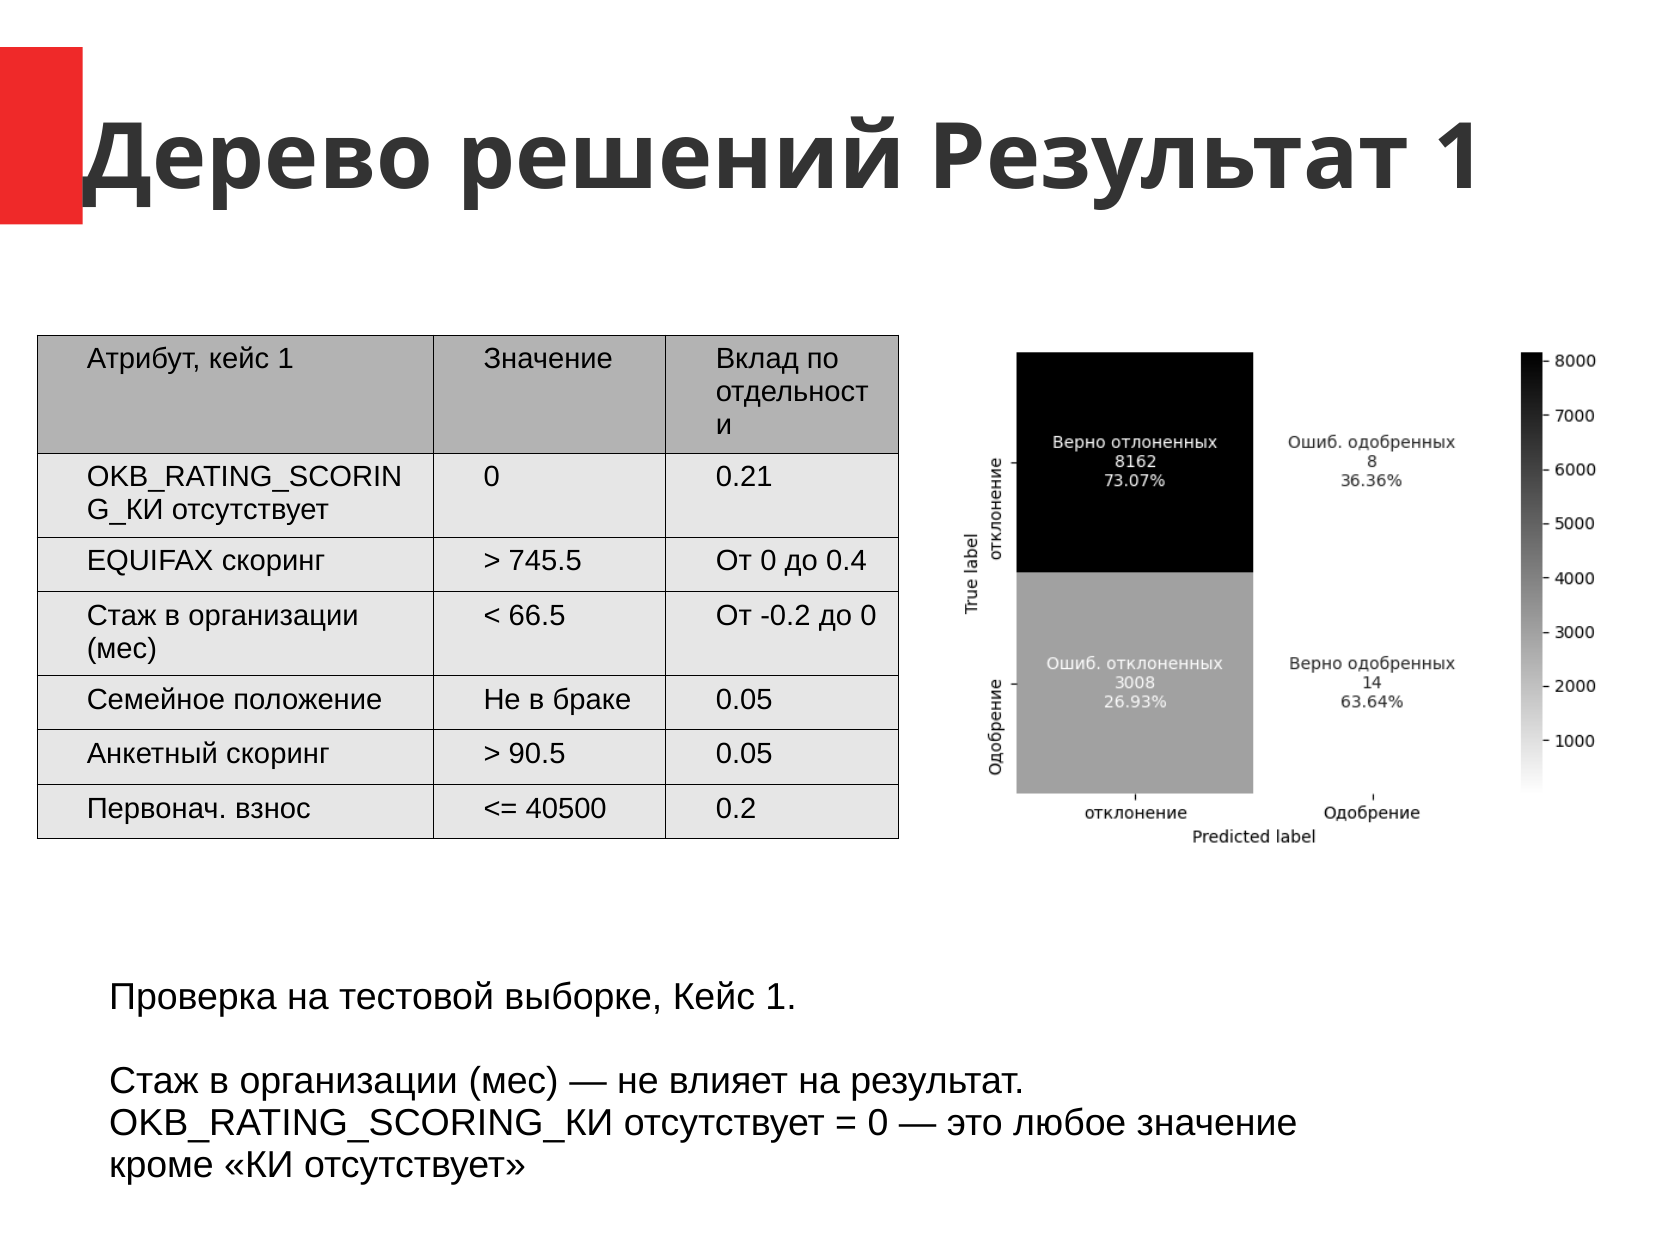

# Дерево решений Результат 1
| Атрибут, кейс 1 | Значение | Вклад по отдельности |
| --- | --- | --- |
| OKB\_RATING\_SCORING\_КИ отсутствует | 0 | 0.21 |
| EQUIFAX скоринг | > 745.5 | От 0 до 0.4 |
| Стаж в организации (мес) | < 66.5 | От -0.2 до 0 |
| Семейное положение | Не в браке | 0.05 |
| Анкетный скоринг | > 90.5 | 0.05 |
| Первонач. взнос | <= 40500 | 0.2 |
Проверка на тестовой выборке, Кейс 1.
Стаж в организации (мес) — не влияет на результат.
OKB_RATING_SCORING_КИ отсутствует = 0 — это любое значение кроме «КИ отсутствует»